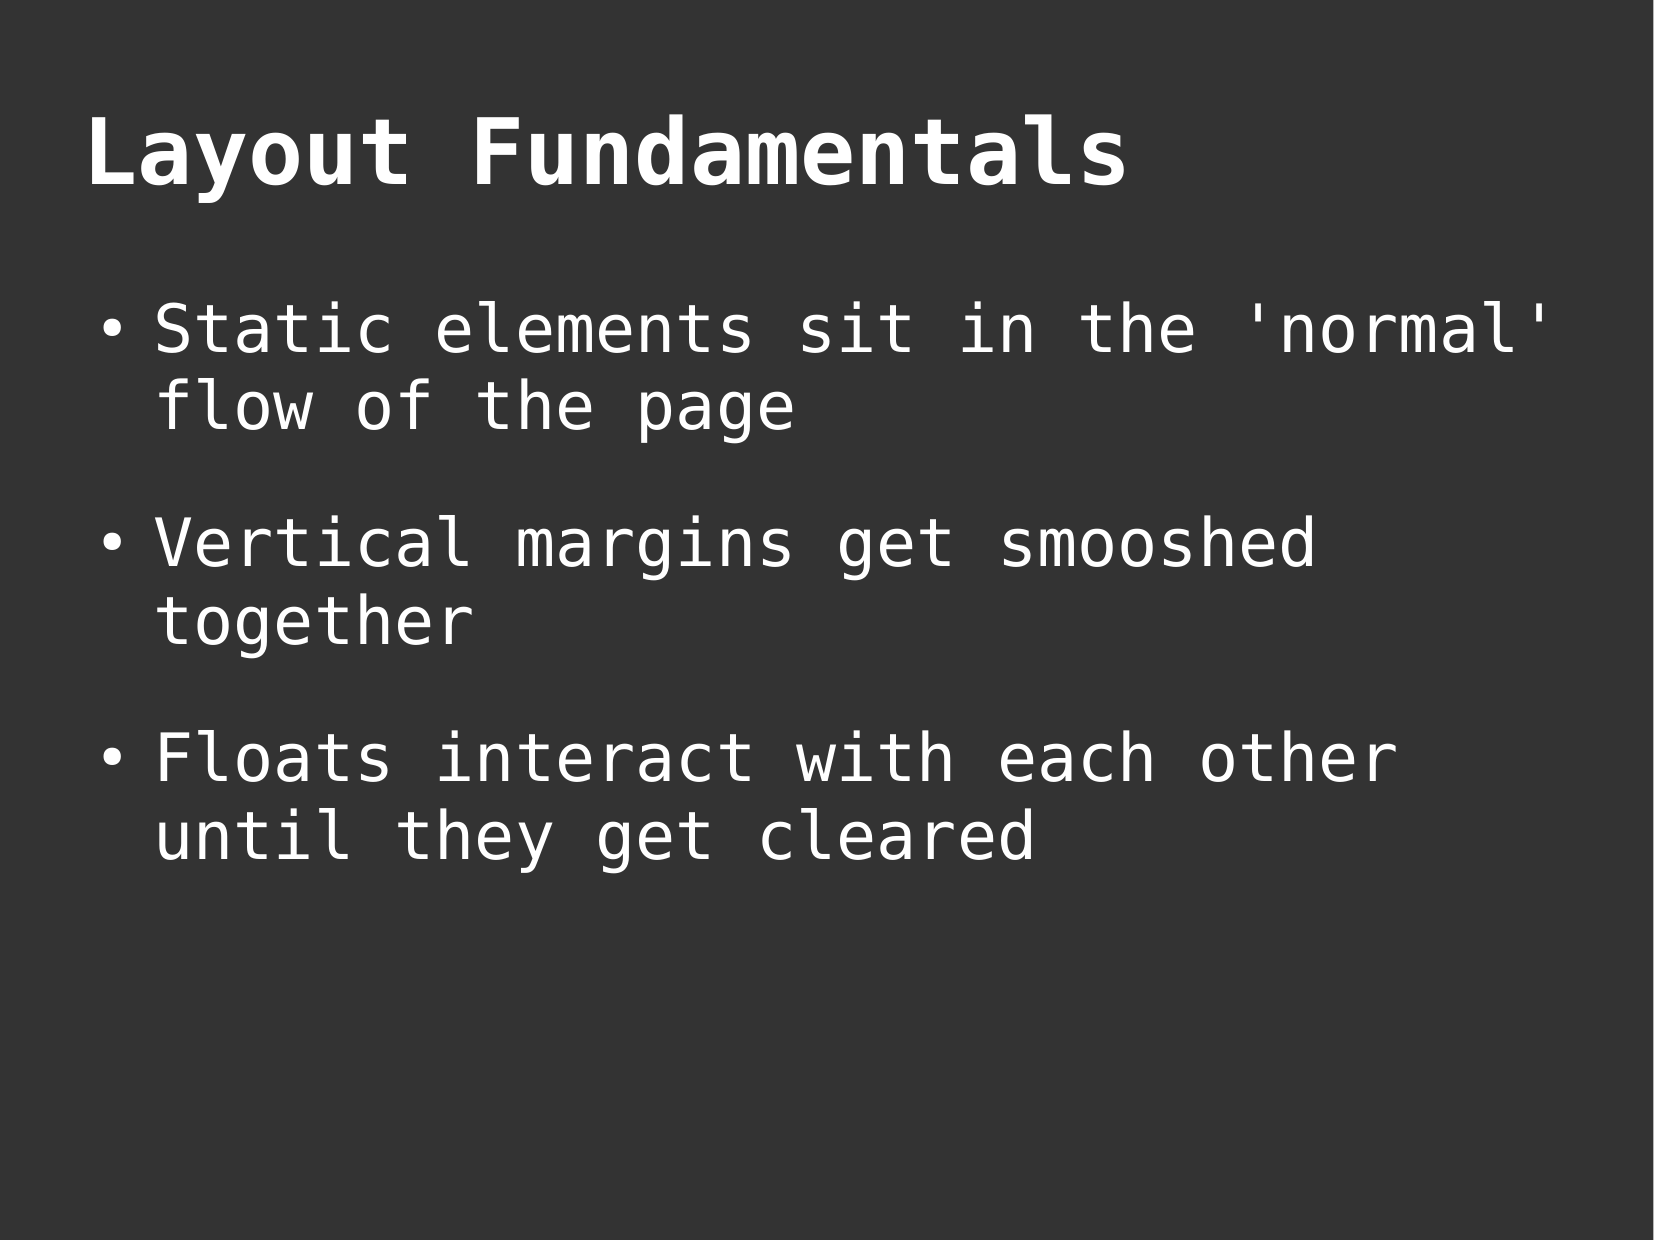

# Layout Fundamentals
Static elements sit in the 'normal' flow of the page
Vertical margins get smooshed together
Floats interact with each other until they get cleared